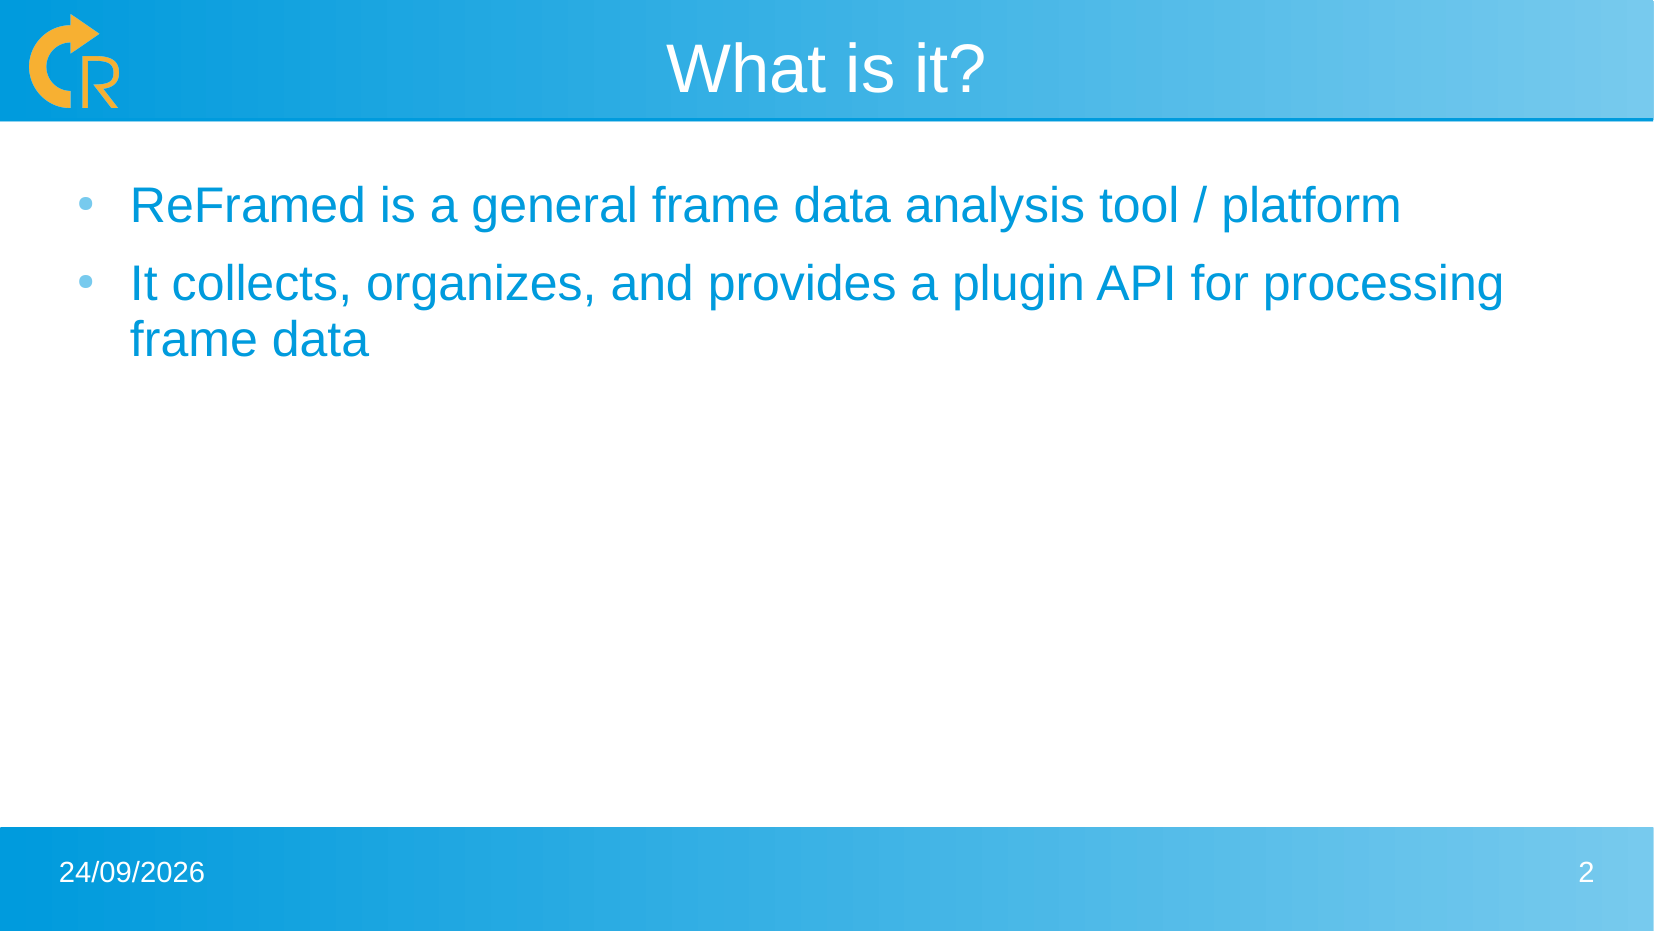

# What is it?
ReFramed is a general frame data analysis tool / platform
It collects, organizes, and provides a plugin API for processing frame data
2